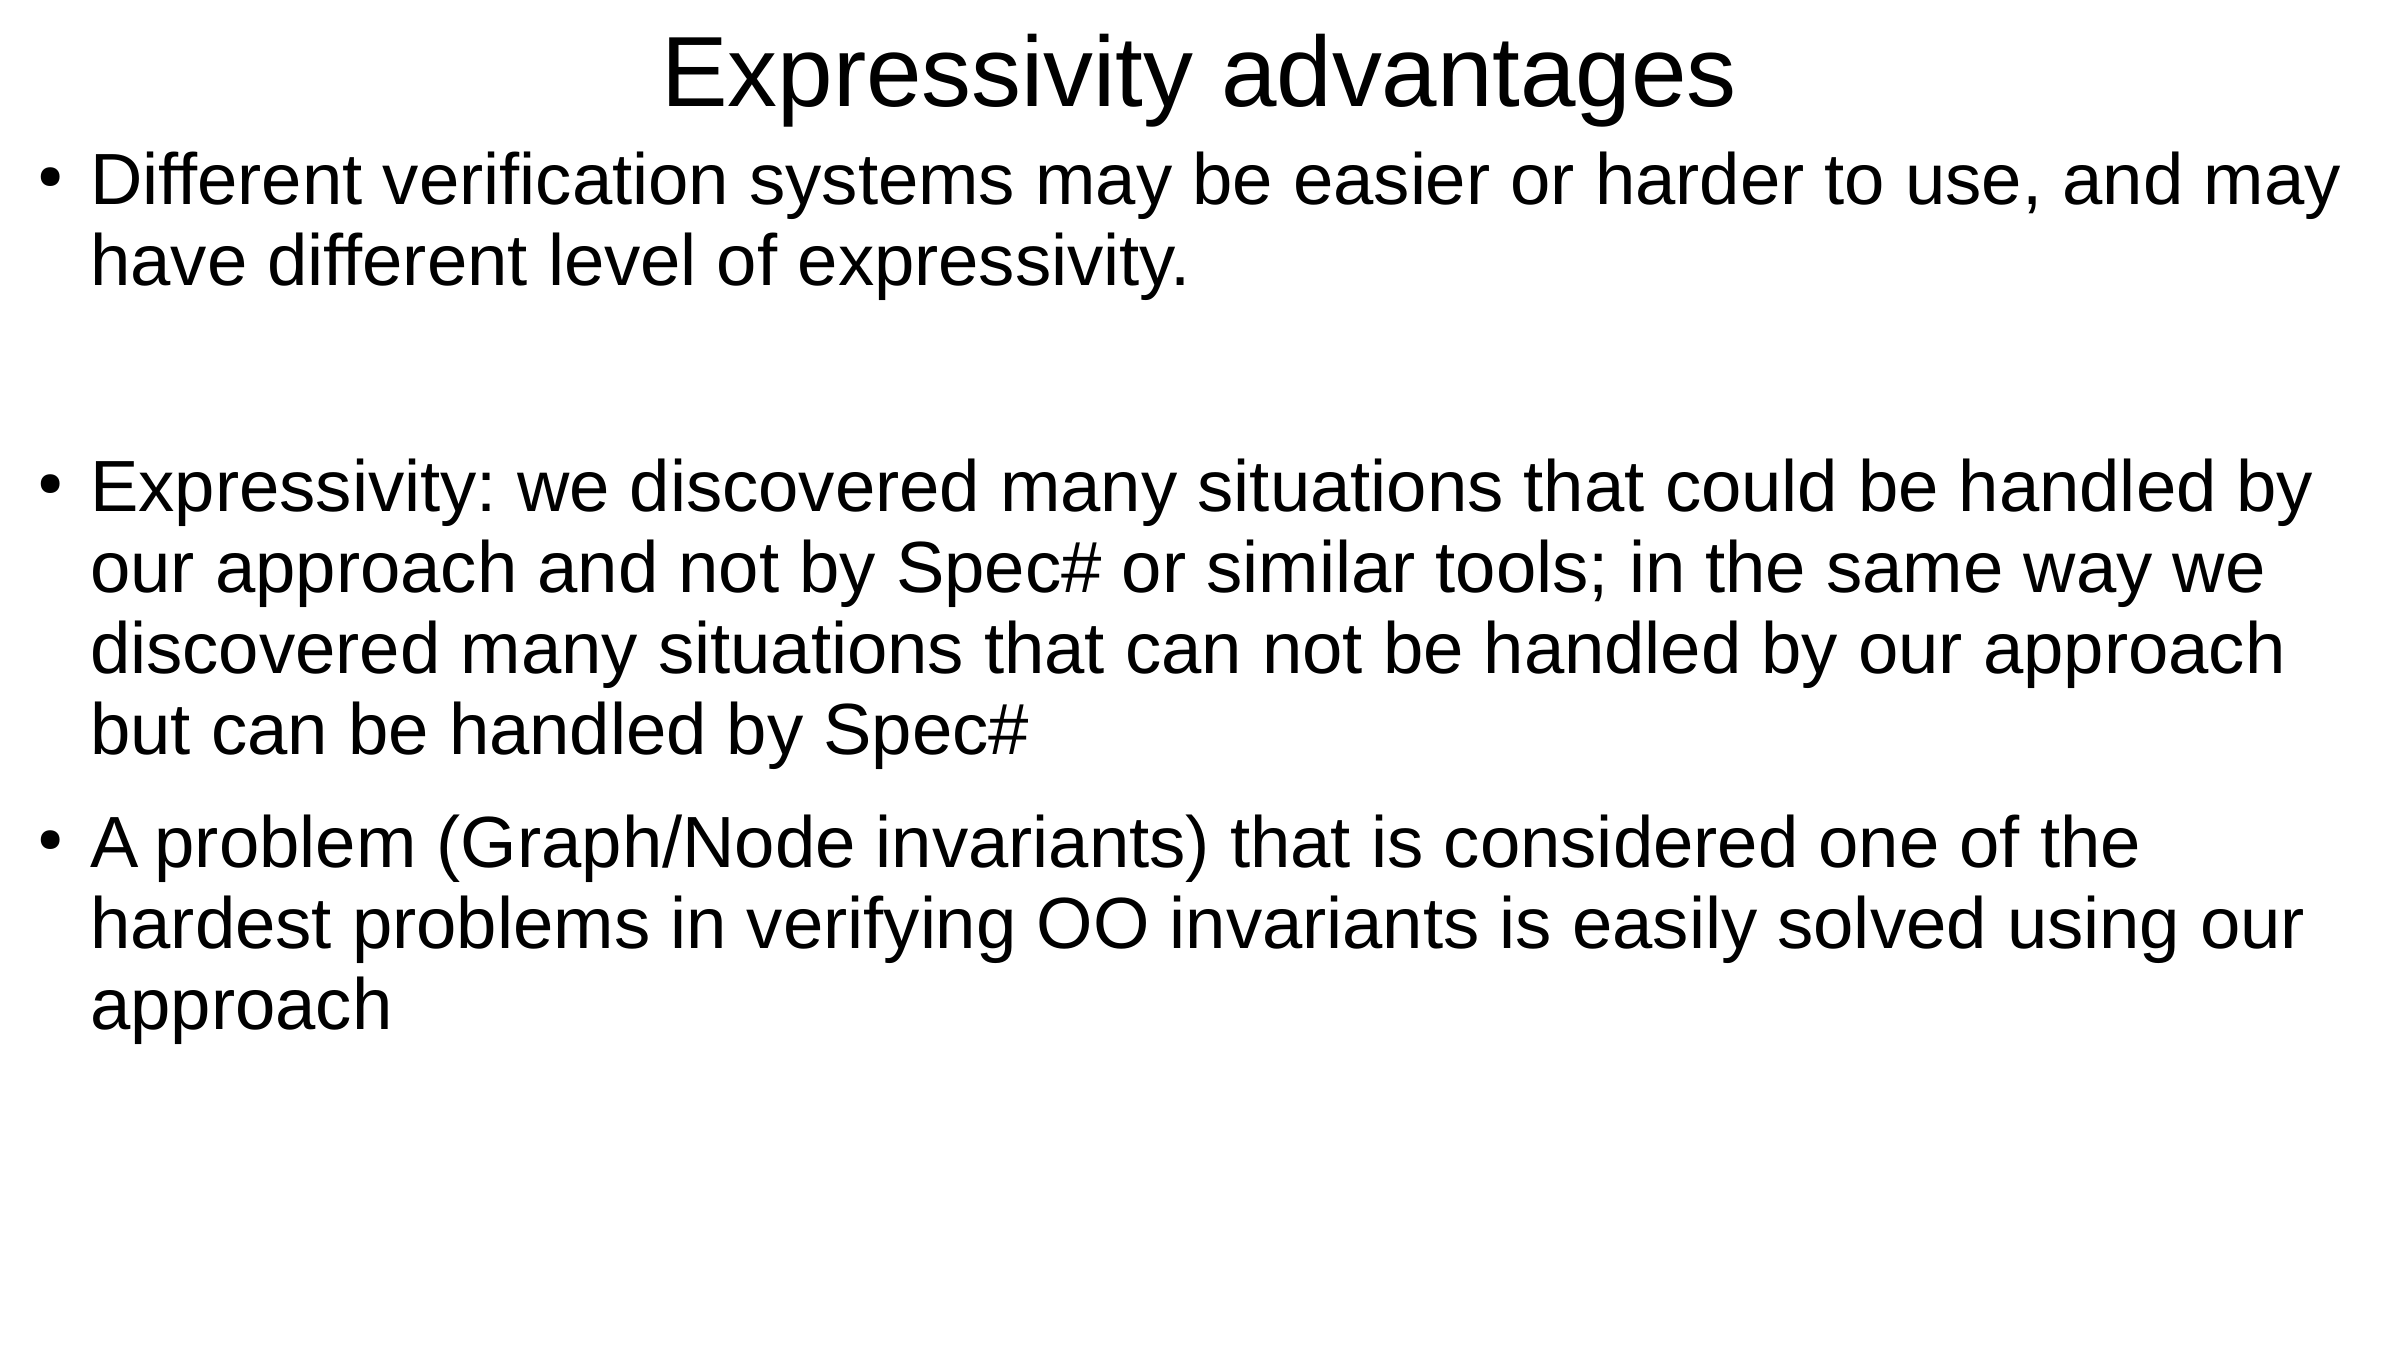

# Expressivity advantages
Different verification systems may be easier or harder to use, and may have different level of expressivity.
Expressivity: we discovered many situations that could be handled by our approach and not by Spec# or similar tools; in the same way we discovered many situations that can not be handled by our approach but can be handled by Spec#
A problem (Graph/Node invariants) that is considered one of the hardest problems in verifying OO invariants is easily solved using our approach